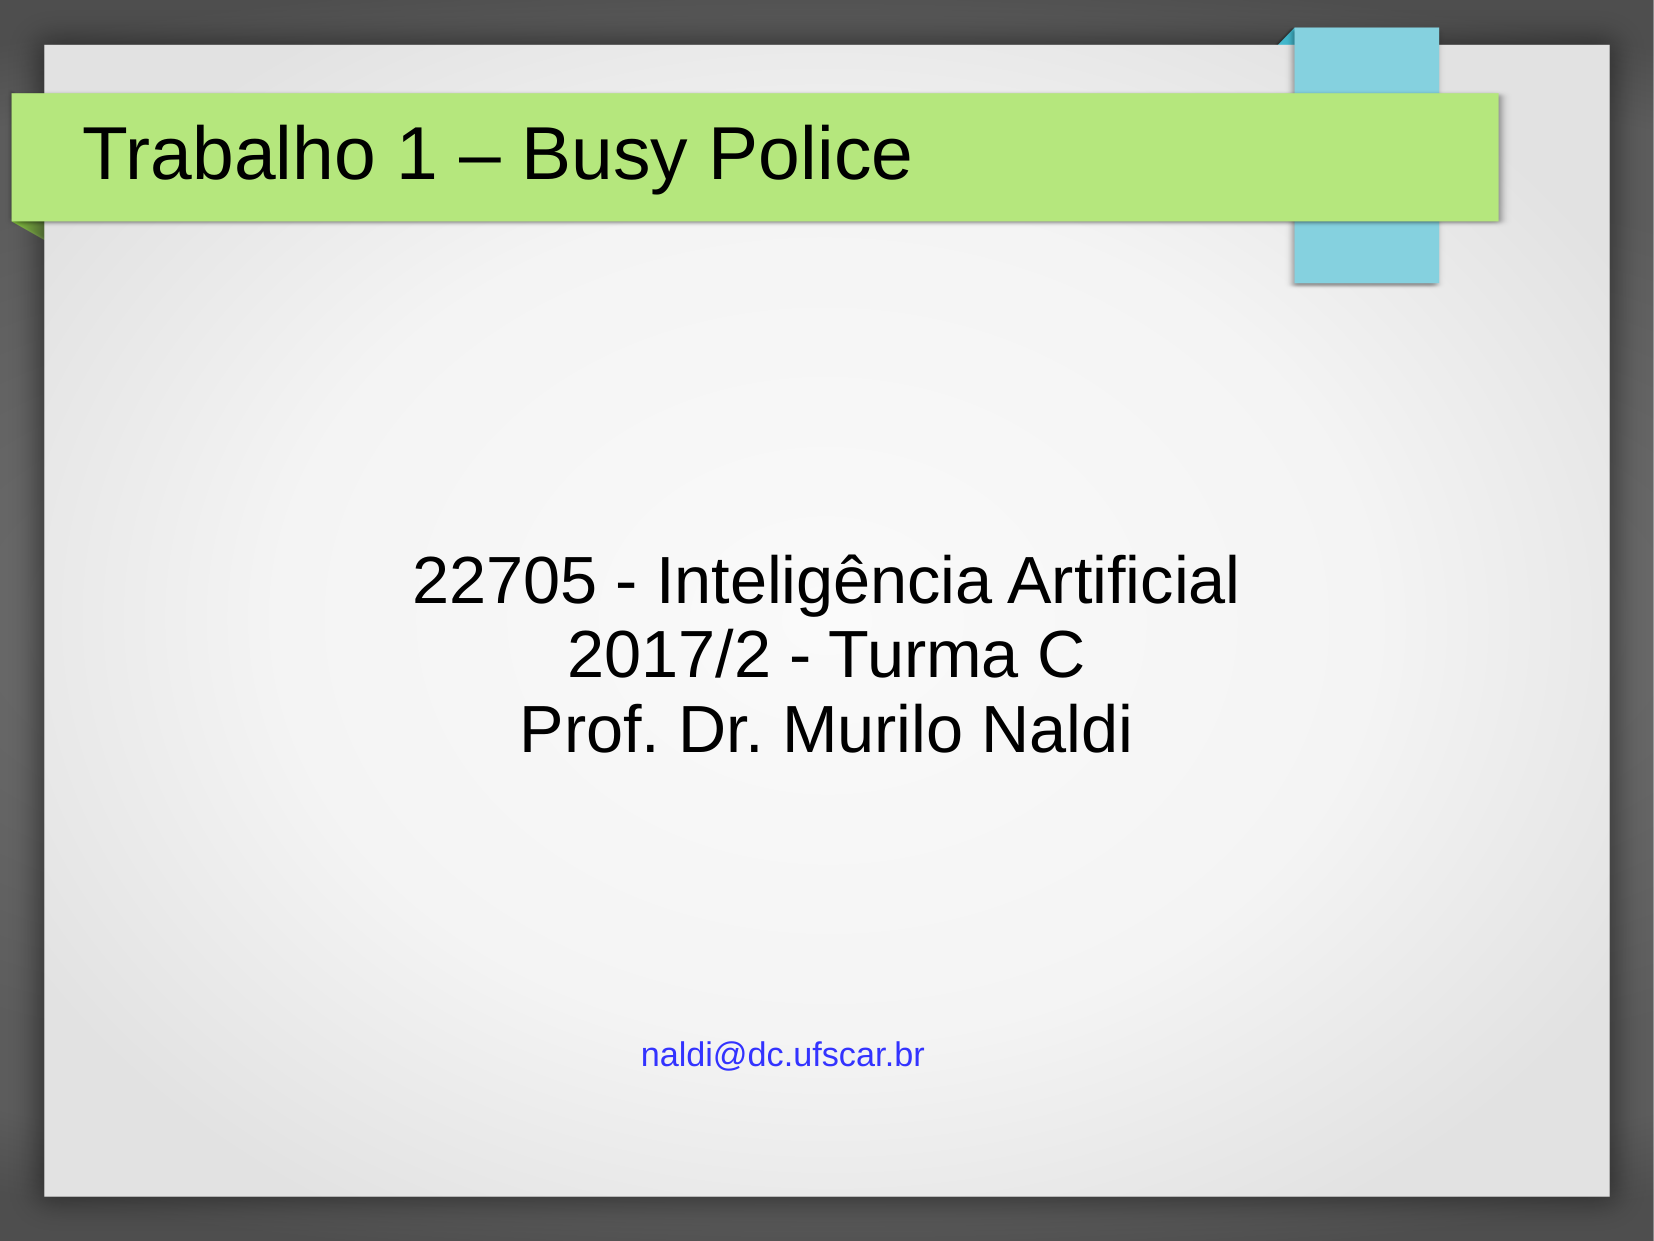

# Trabalho 1 – Busy Police
22705 - Inteligência Artificial
2017/2 - Turma C
Prof. Dr. Murilo Naldi
naldi@dc.ufscar.br